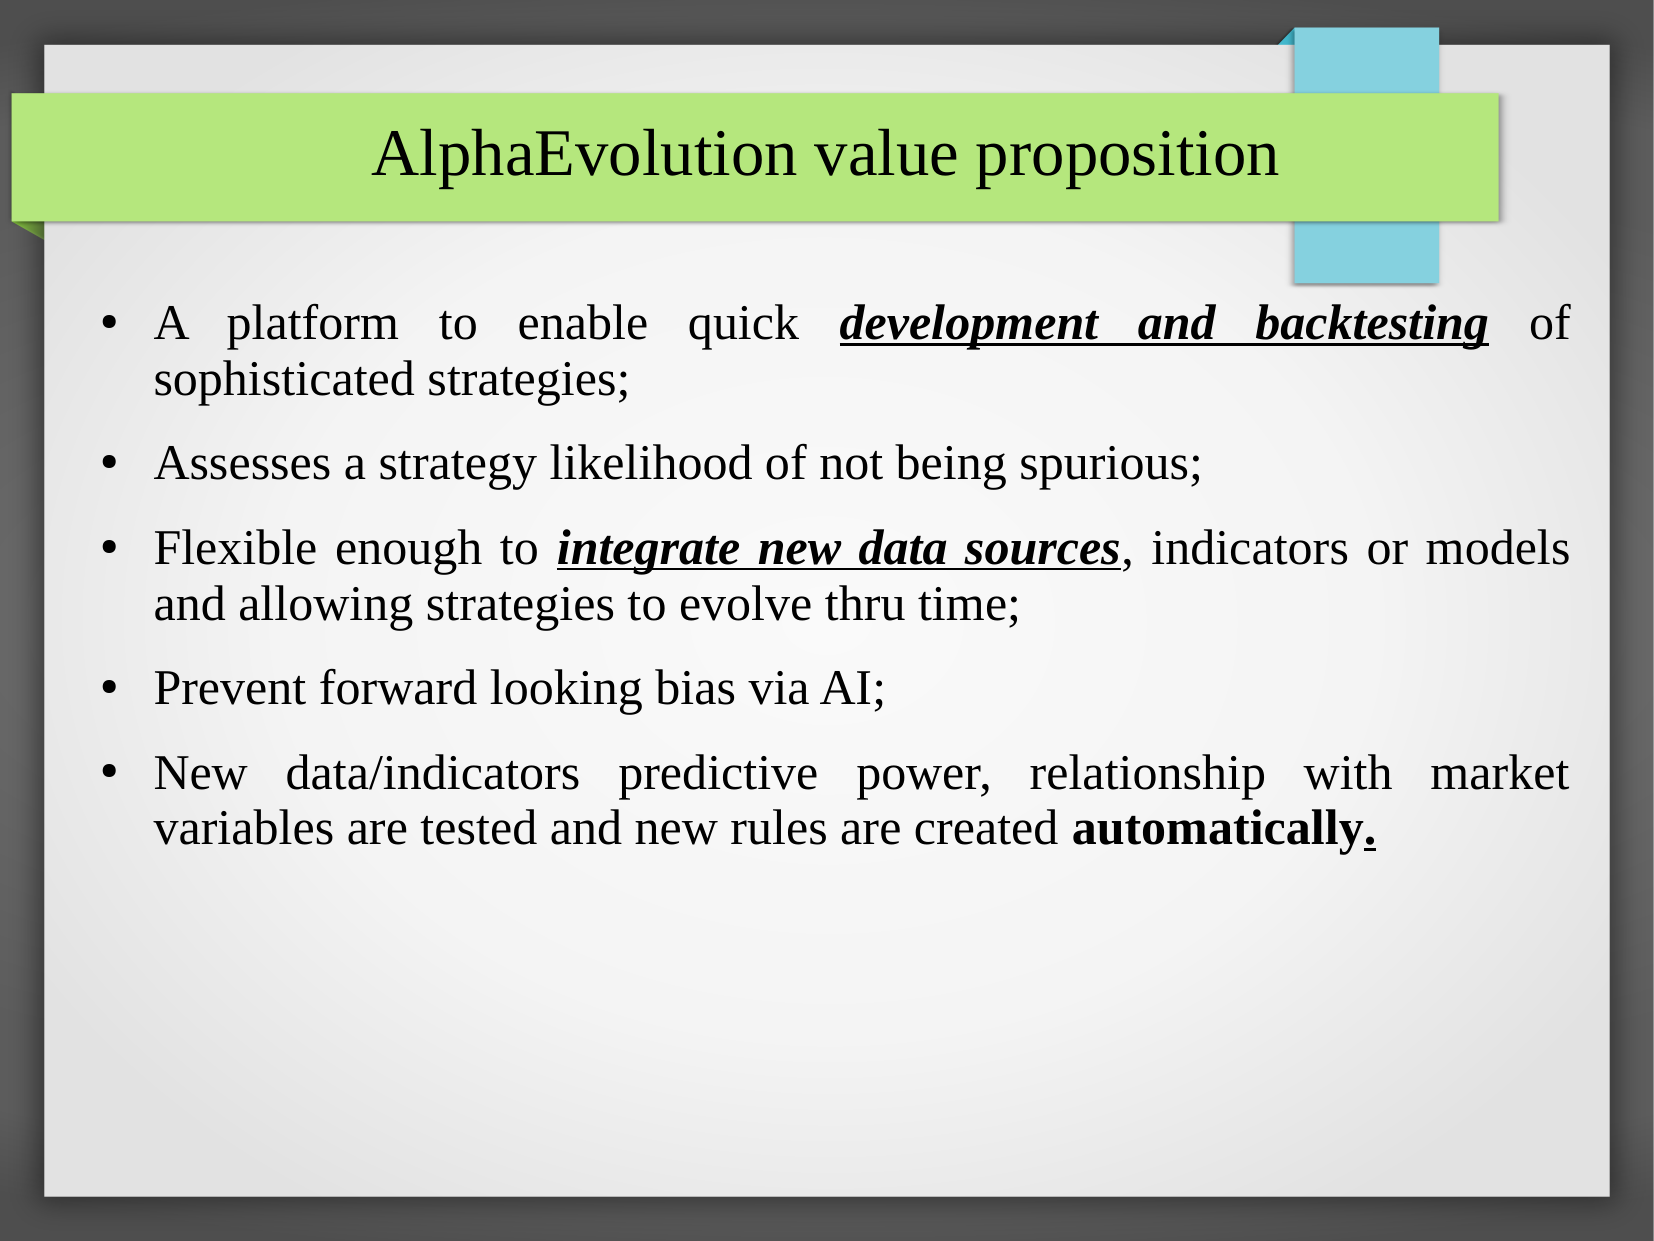

# AlphaEvolution value proposition
A platform to enable quick development and backtesting of sophisticated strategies;
Assesses a strategy likelihood of not being spurious;
Flexible enough to integrate new data sources, indicators or models and allowing strategies to evolve thru time;
Prevent forward looking bias via AI;
New data/indicators predictive power, relationship with market variables are tested and new rules are created automatically.